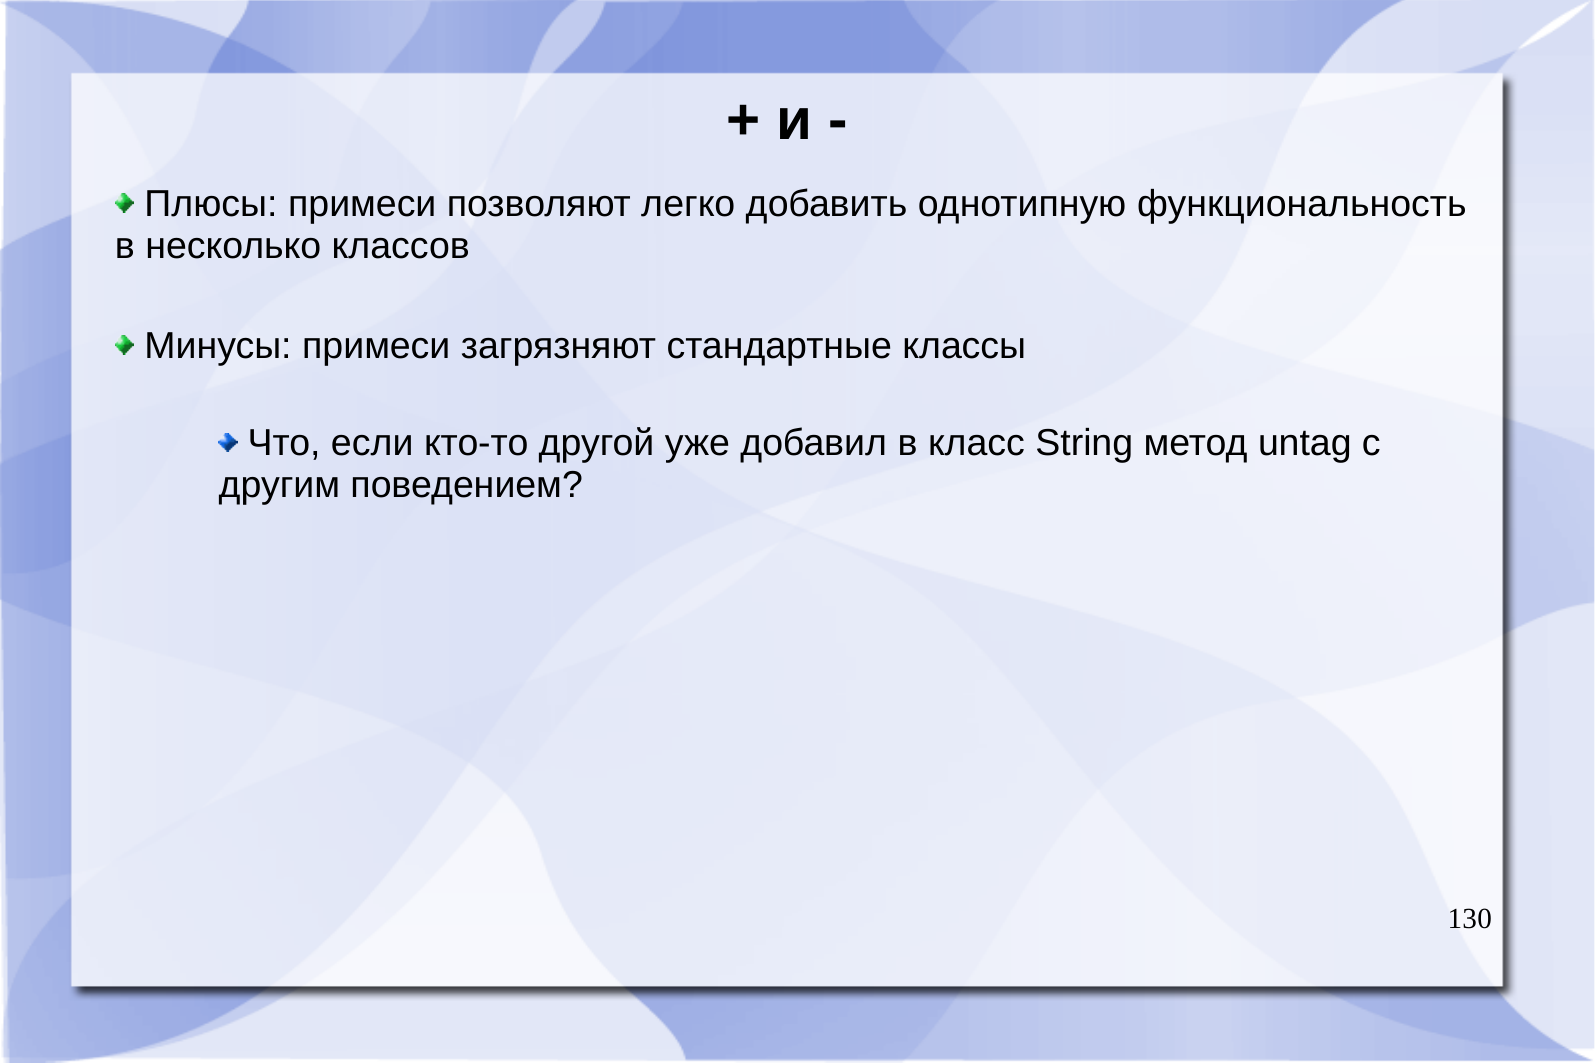

# + и -
 Плюсы: примеси позволяют легко добавить однотипную функциональность в несколько классов
 Минусы: примеси загрязняют стандартные классы
 Что, если кто-то другой уже добавил в класс String метод untag с другим поведением?
130